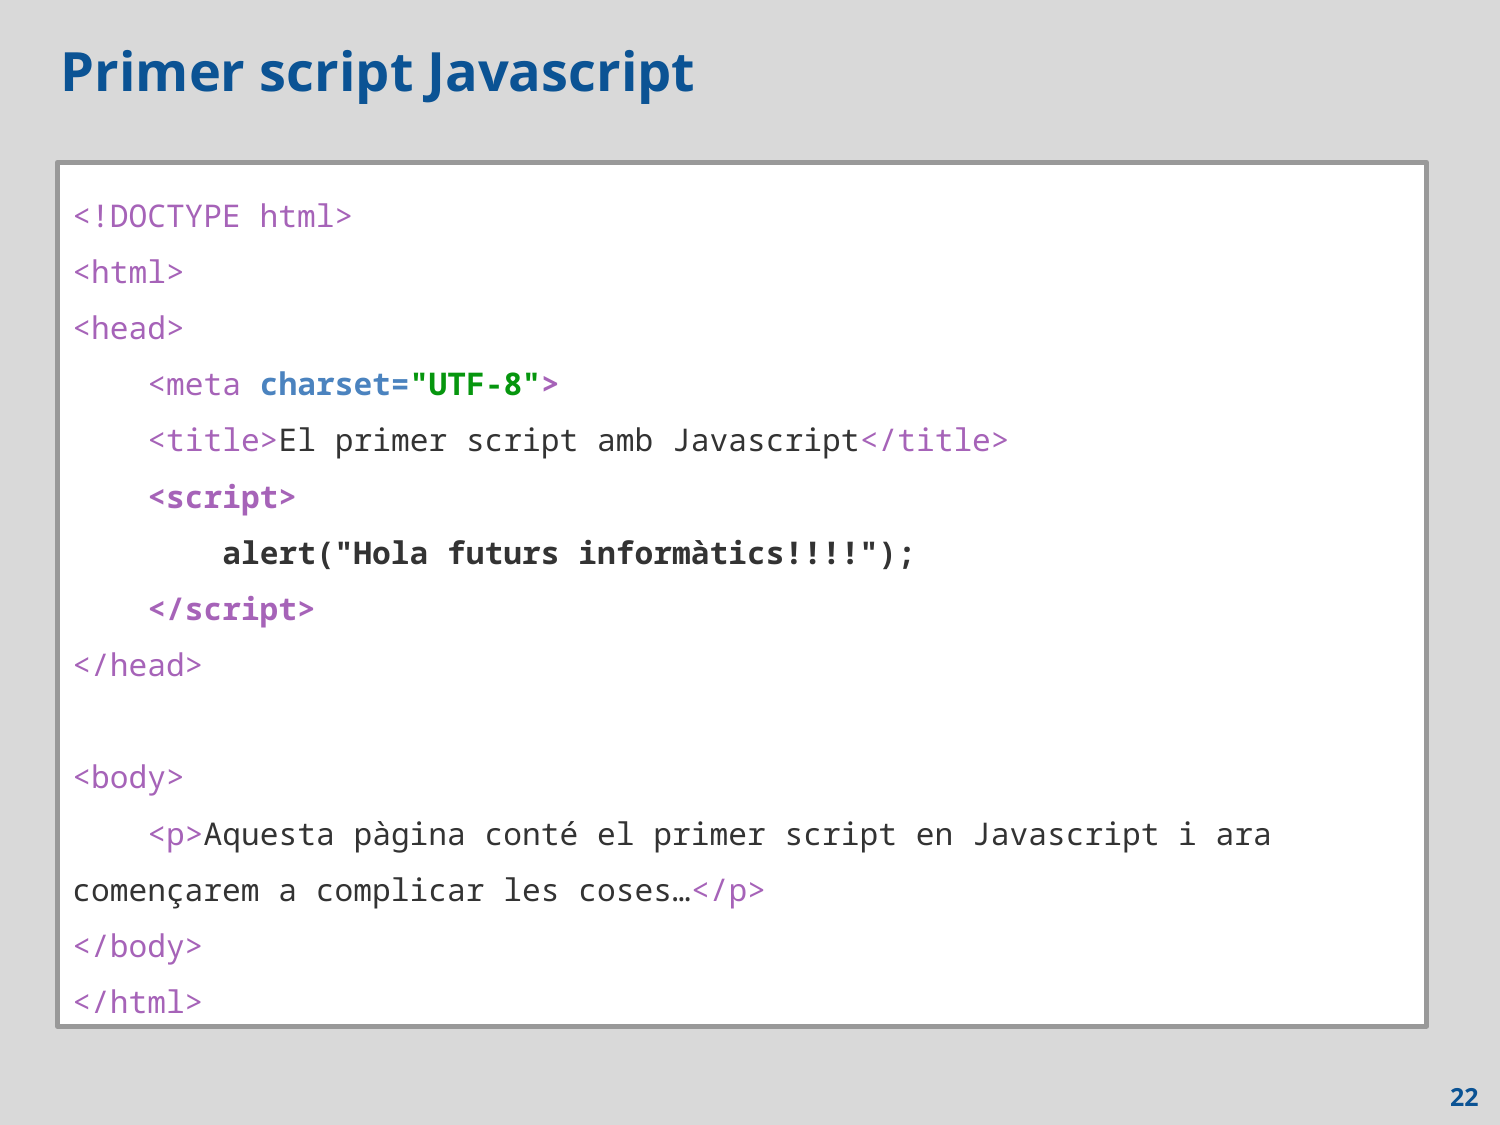

# Primer script Javascript
<!DOCTYPE html>
<html>
<head>
	<meta charset="UTF-8">
	<title>El primer script amb Javascript</title>
	<script>
 		alert("Hola futurs informàtics!!!!");
	</script>
</head>
<body>
	<p>Aquesta pàgina conté el primer script en Javascript i ara començarem a complicar les coses…</p>
</body>
</html>